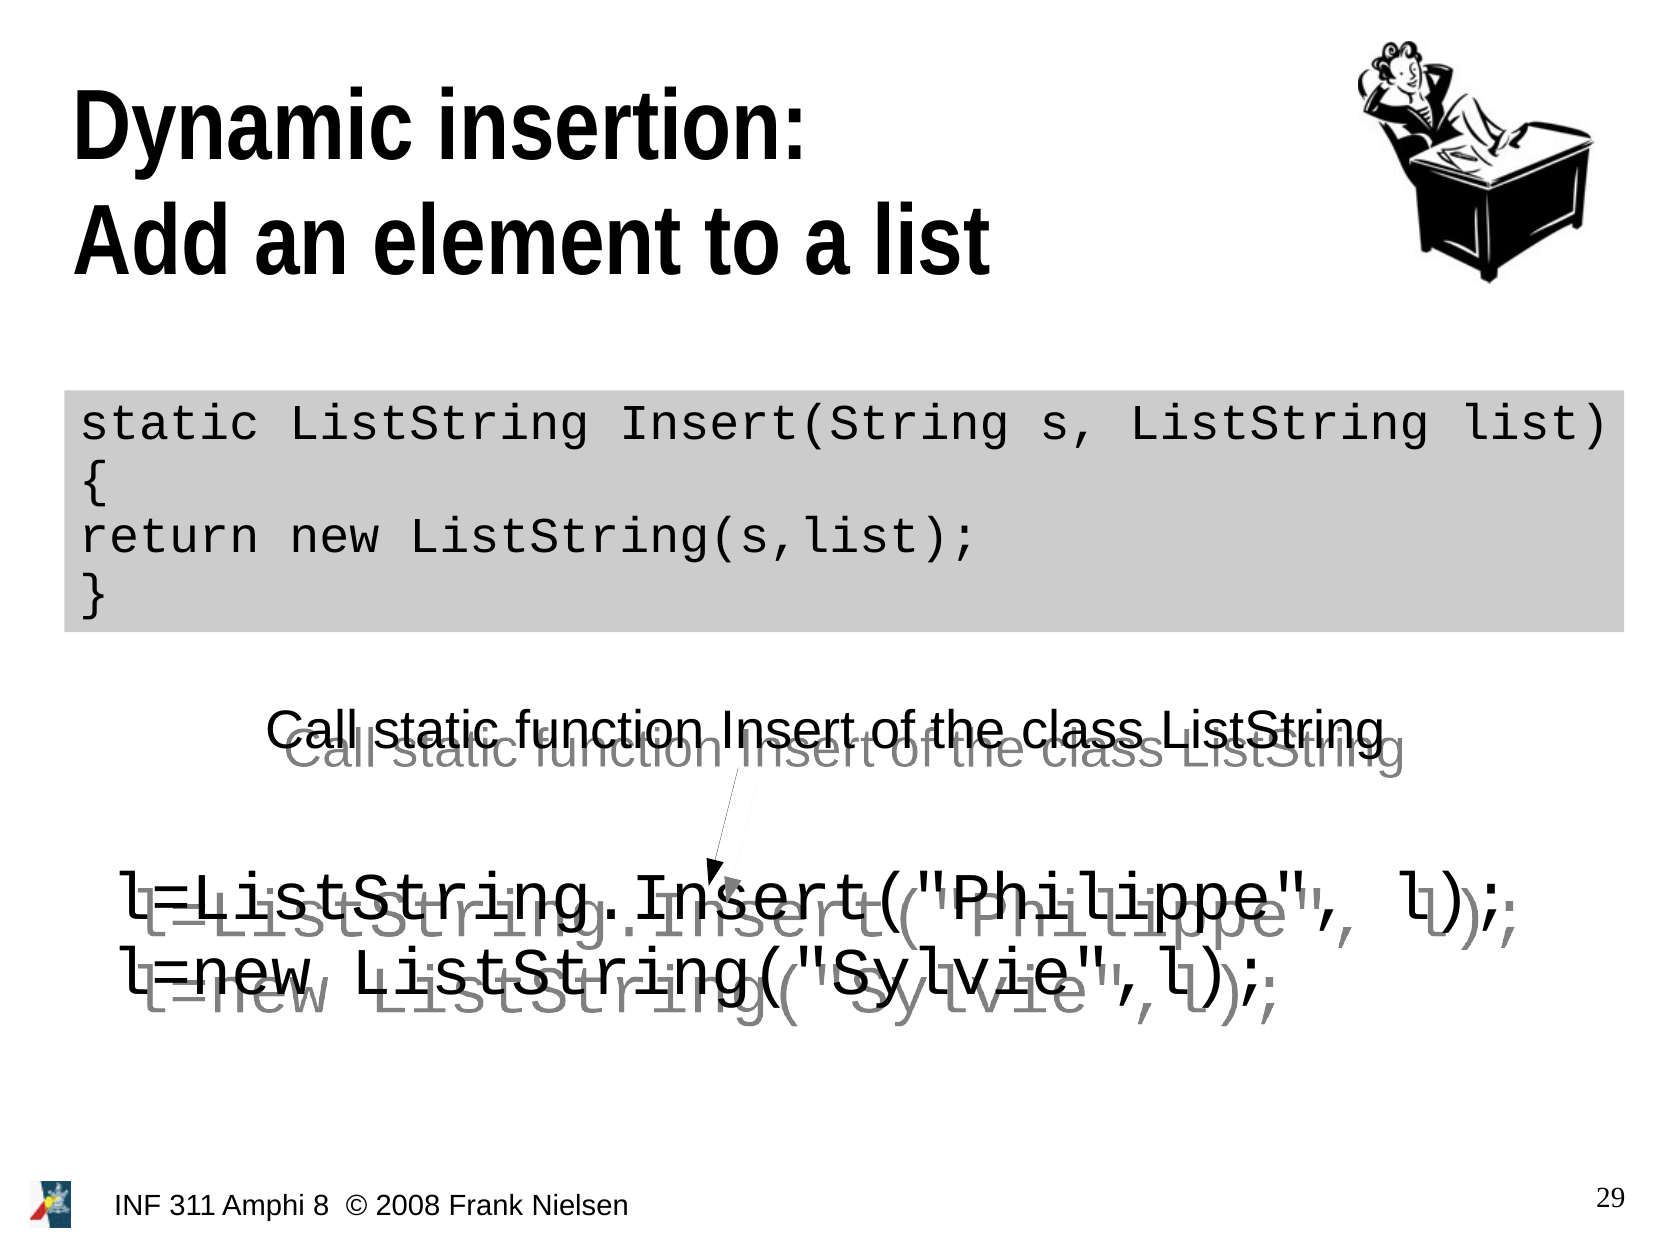

Dynamic insertion:
Add an element to a list
static ListString Insert(String s, ListString list)
{
return new ListString(s,list);
}
Call static function Insert of the class ListString
l=ListString.Insert("Philippe", l);
l=new ListString("Sylvie",l);